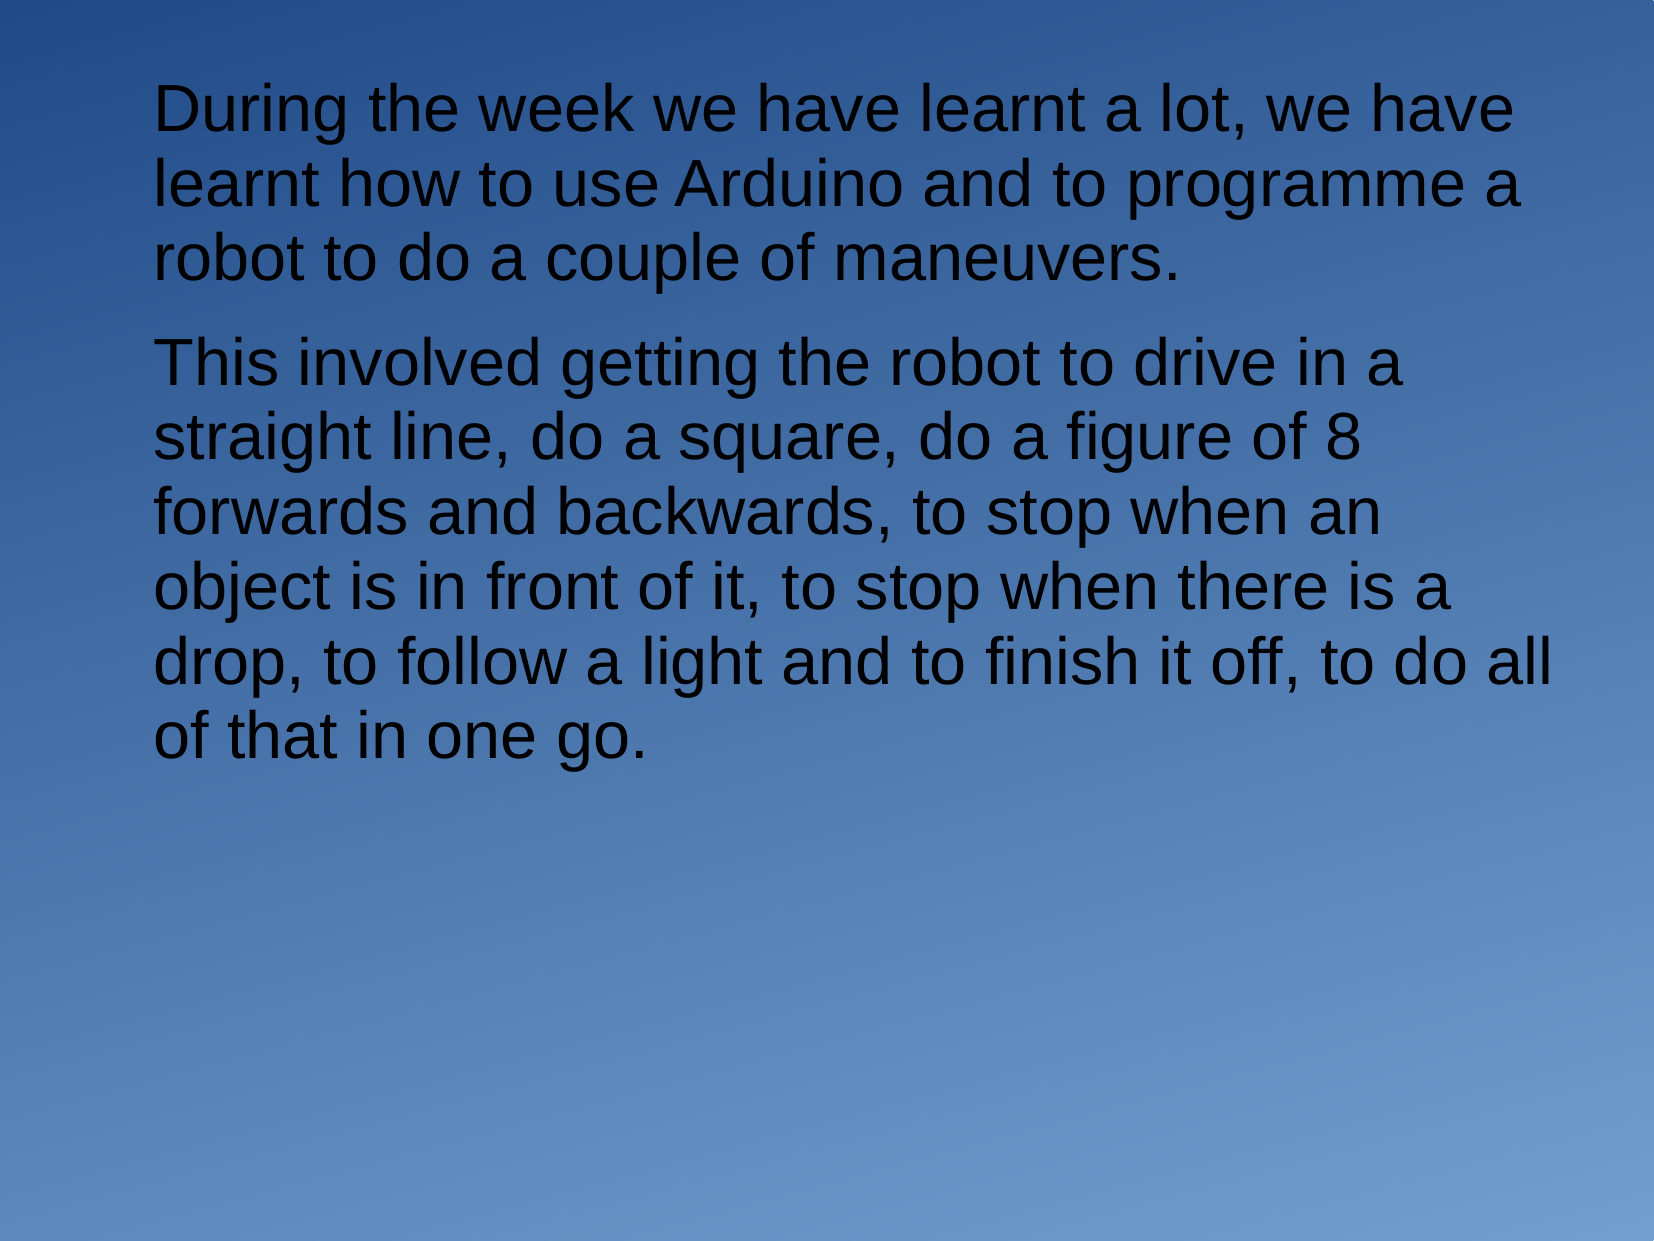

# During the week we have learnt a lot, we have learnt how to use Arduino and to programme a robot to do a couple of maneuvers.
This involved getting the robot to drive in a straight line, do a square, do a figure of 8 forwards and backwards, to stop when an object is in front of it, to stop when there is a drop, to follow a light and to finish it off, to do all of that in one go.